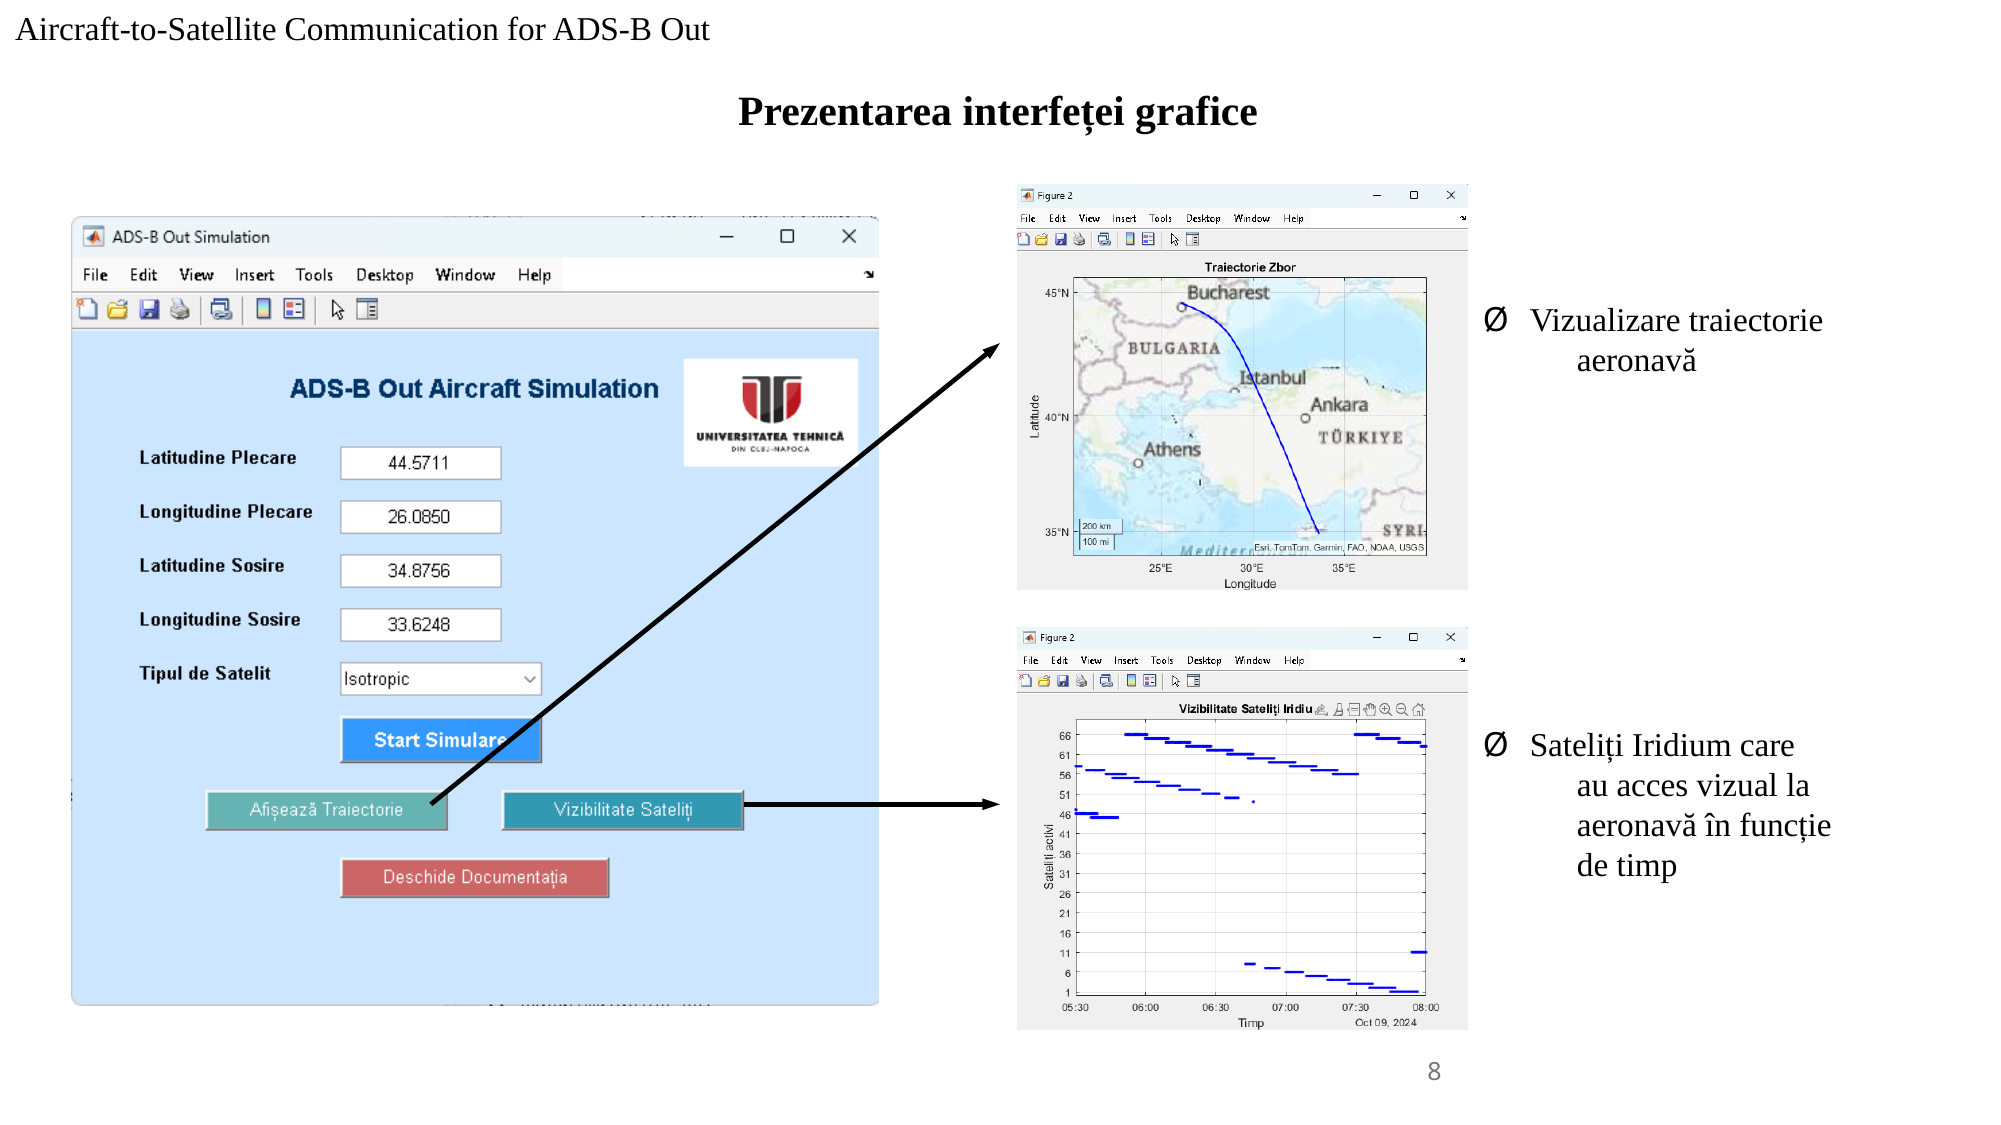

Aircraft-to-Satellite Communication for ADS-B Out
Prezentarea interfeței grafice
Vizualizare traiectorie aeronavă
Sateliți Iridium care au acces vizual la aeronavă în funcție de timp